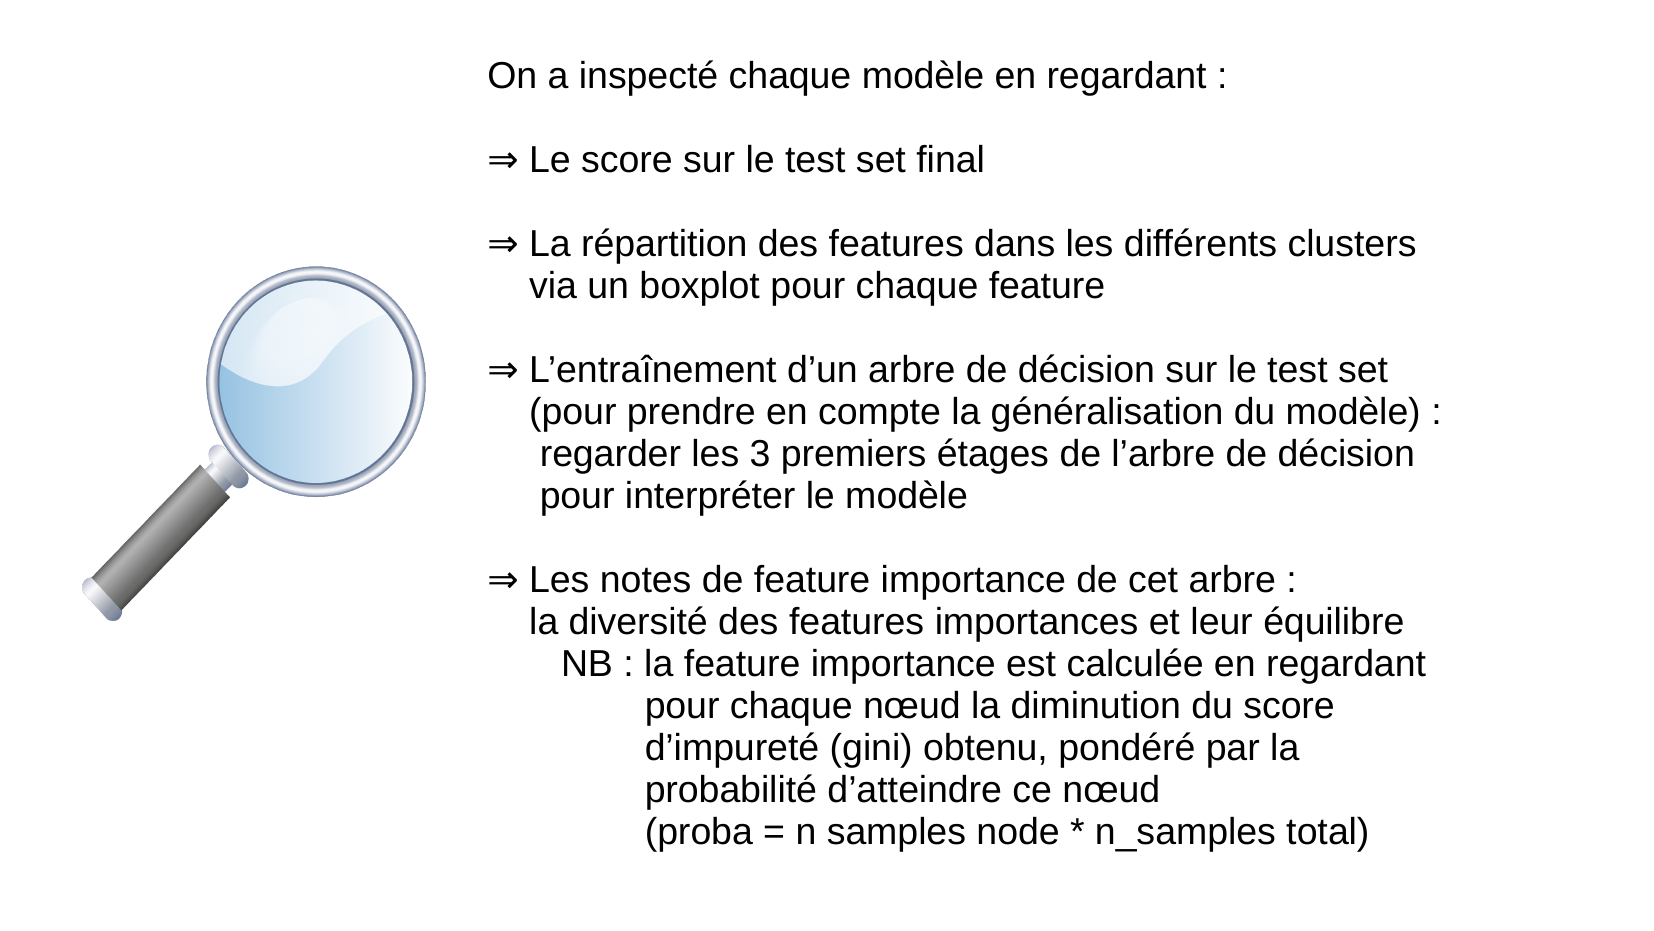

On a inspecté chaque modèle en regardant :
⇒ Le score sur le test set final
⇒ La répartition des features dans les différents clusters
 via un boxplot pour chaque feature
⇒ L’entraînement d’un arbre de décision sur le test set
 (pour prendre en compte la généralisation du modèle) :
 regarder les 3 premiers étages de l’arbre de décision
 pour interpréter le modèle
⇒ Les notes de feature importance de cet arbre :
 la diversité des features importances et leur équilibre
	NB : la feature importance est calculée en regardant
 pour chaque nœud la diminution du score
 d’impureté (gini) obtenu, pondéré par la
 probabilité d’atteindre ce nœud
 (proba = n samples node * n_samples total)